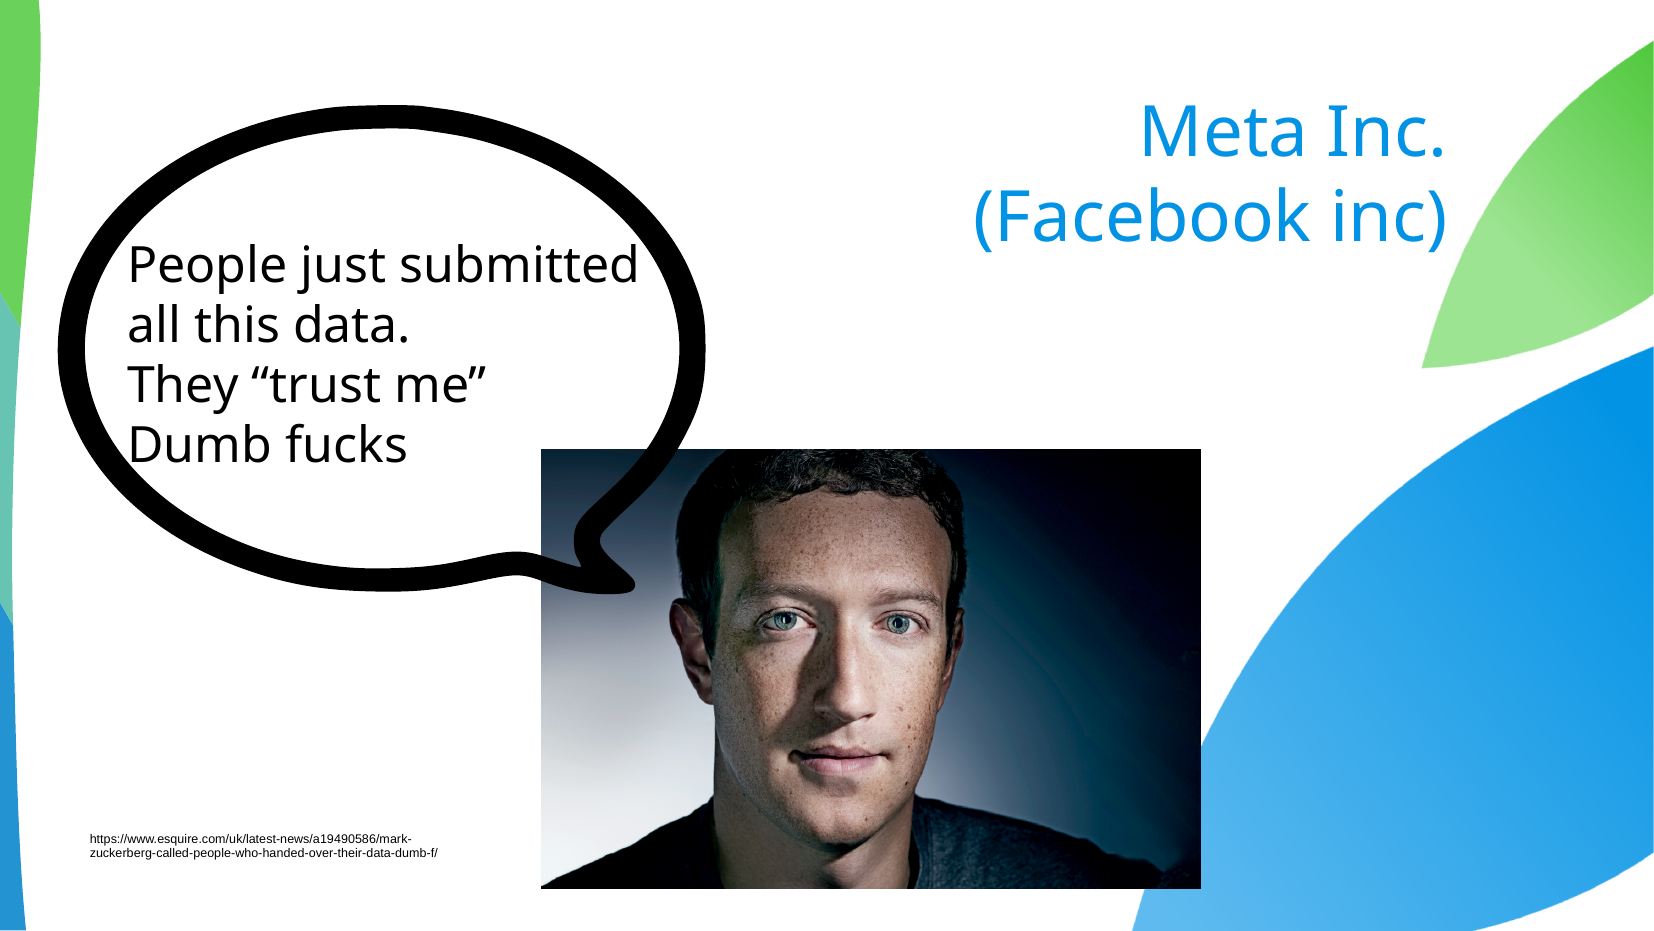

Meta Inc.
(Facebook inc)
People just submitted all this data.
They “trust me”
Dumb fucks
https://www.esquire.com/uk/latest-news/a19490586/mark-zuckerberg-called-people-who-handed-over-their-data-dumb-f/